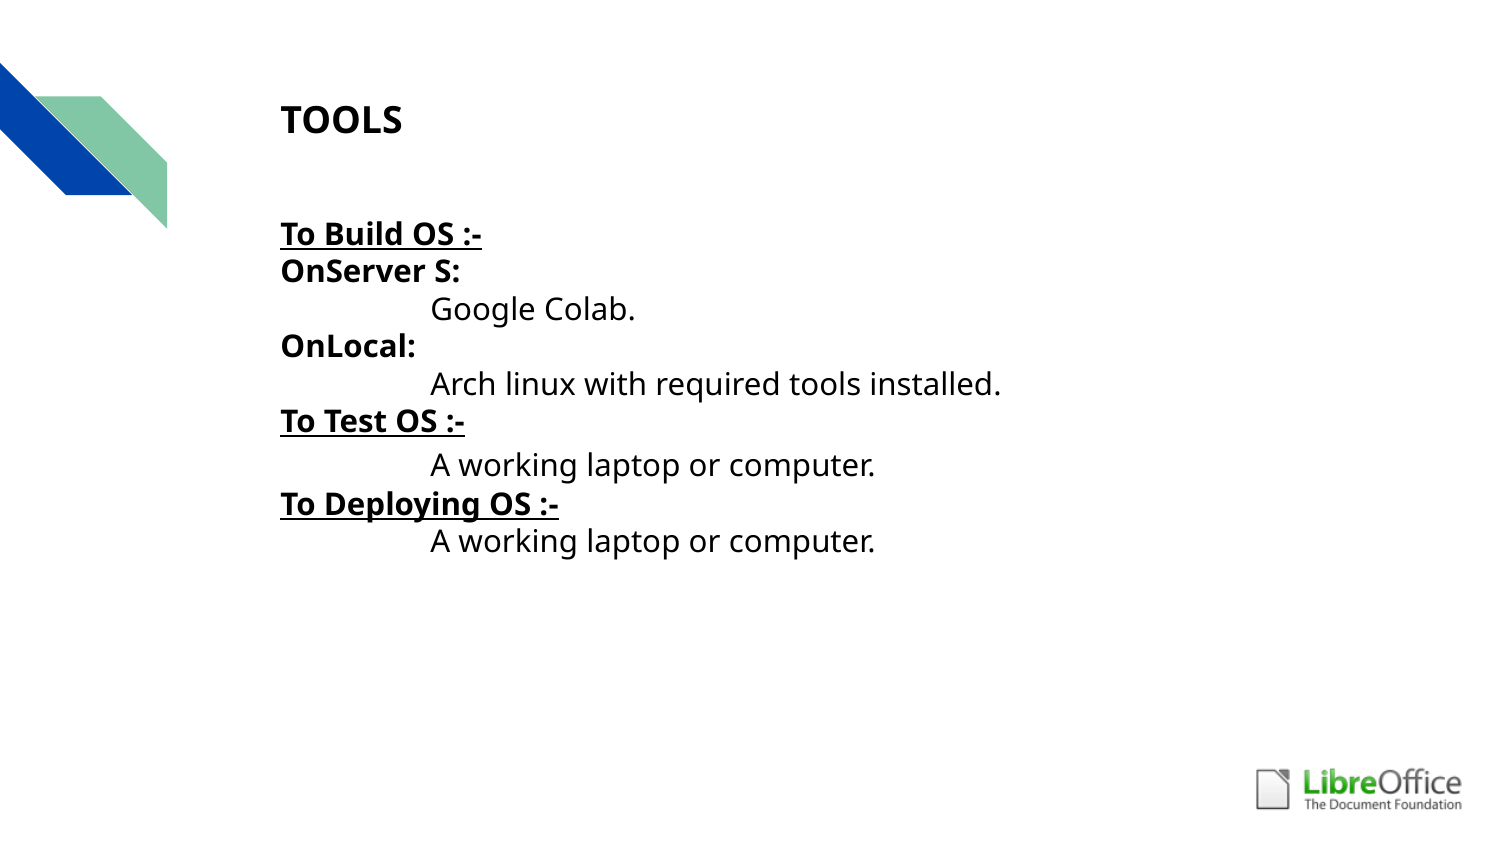

TOOLS
To Build OS :-
OnServer S:
	Google Colab.
OnLocal:
	Arch linux with required tools installed.
To Test OS :-
	A working laptop or computer.
To Deploying OS :-
	A working laptop or computer.